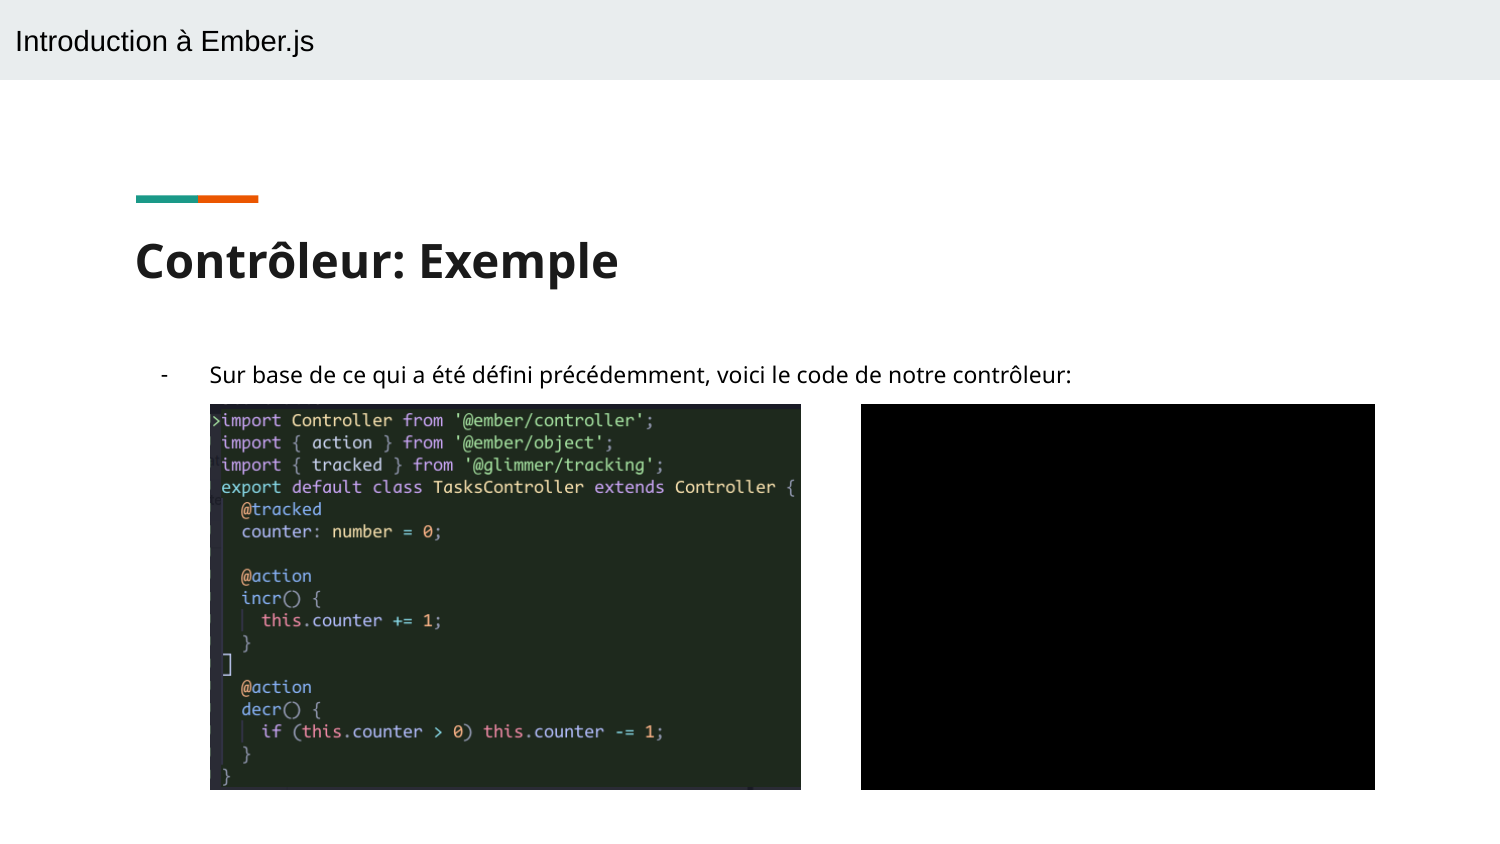

# Contrôleur: Exemple
Sur base de ce qui a été défini précédemment, voici le code de notre contrôleur: